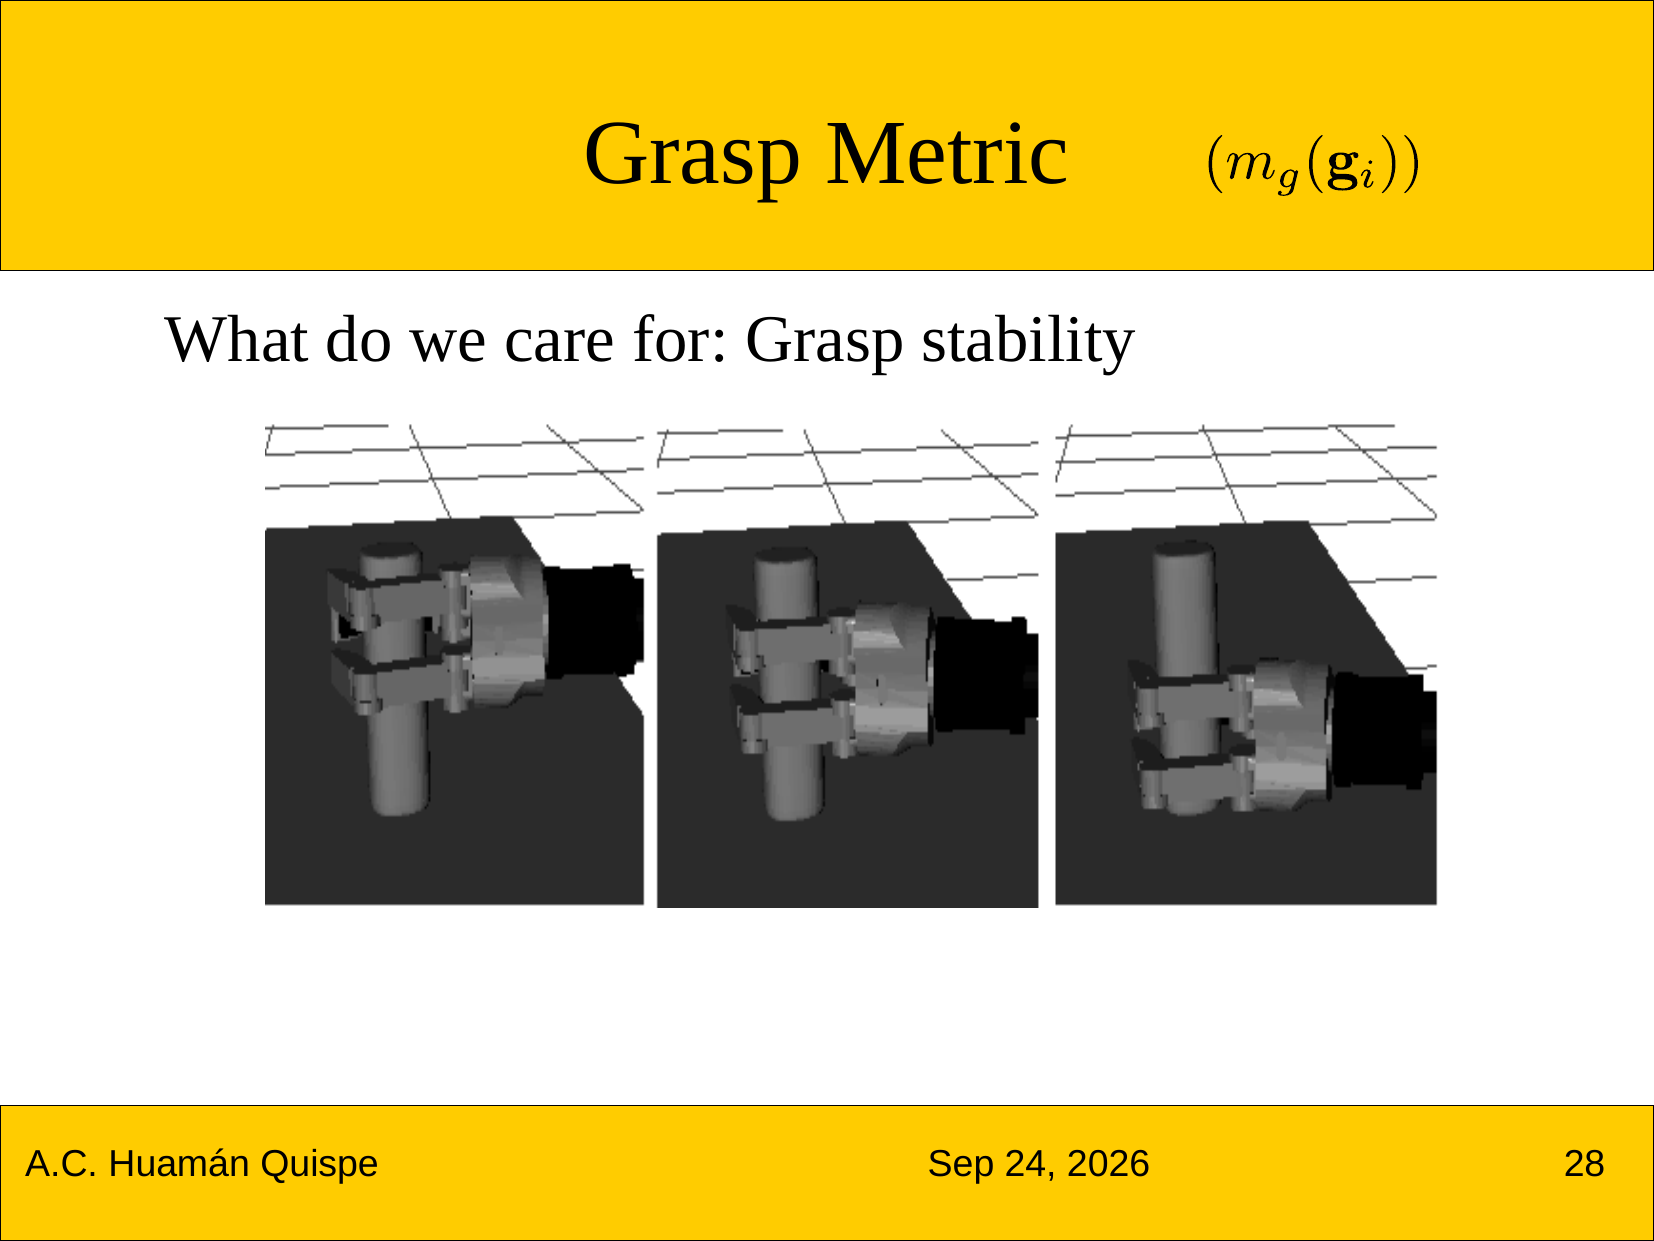

# Grasp Metric
What do we care for: Grasp stability